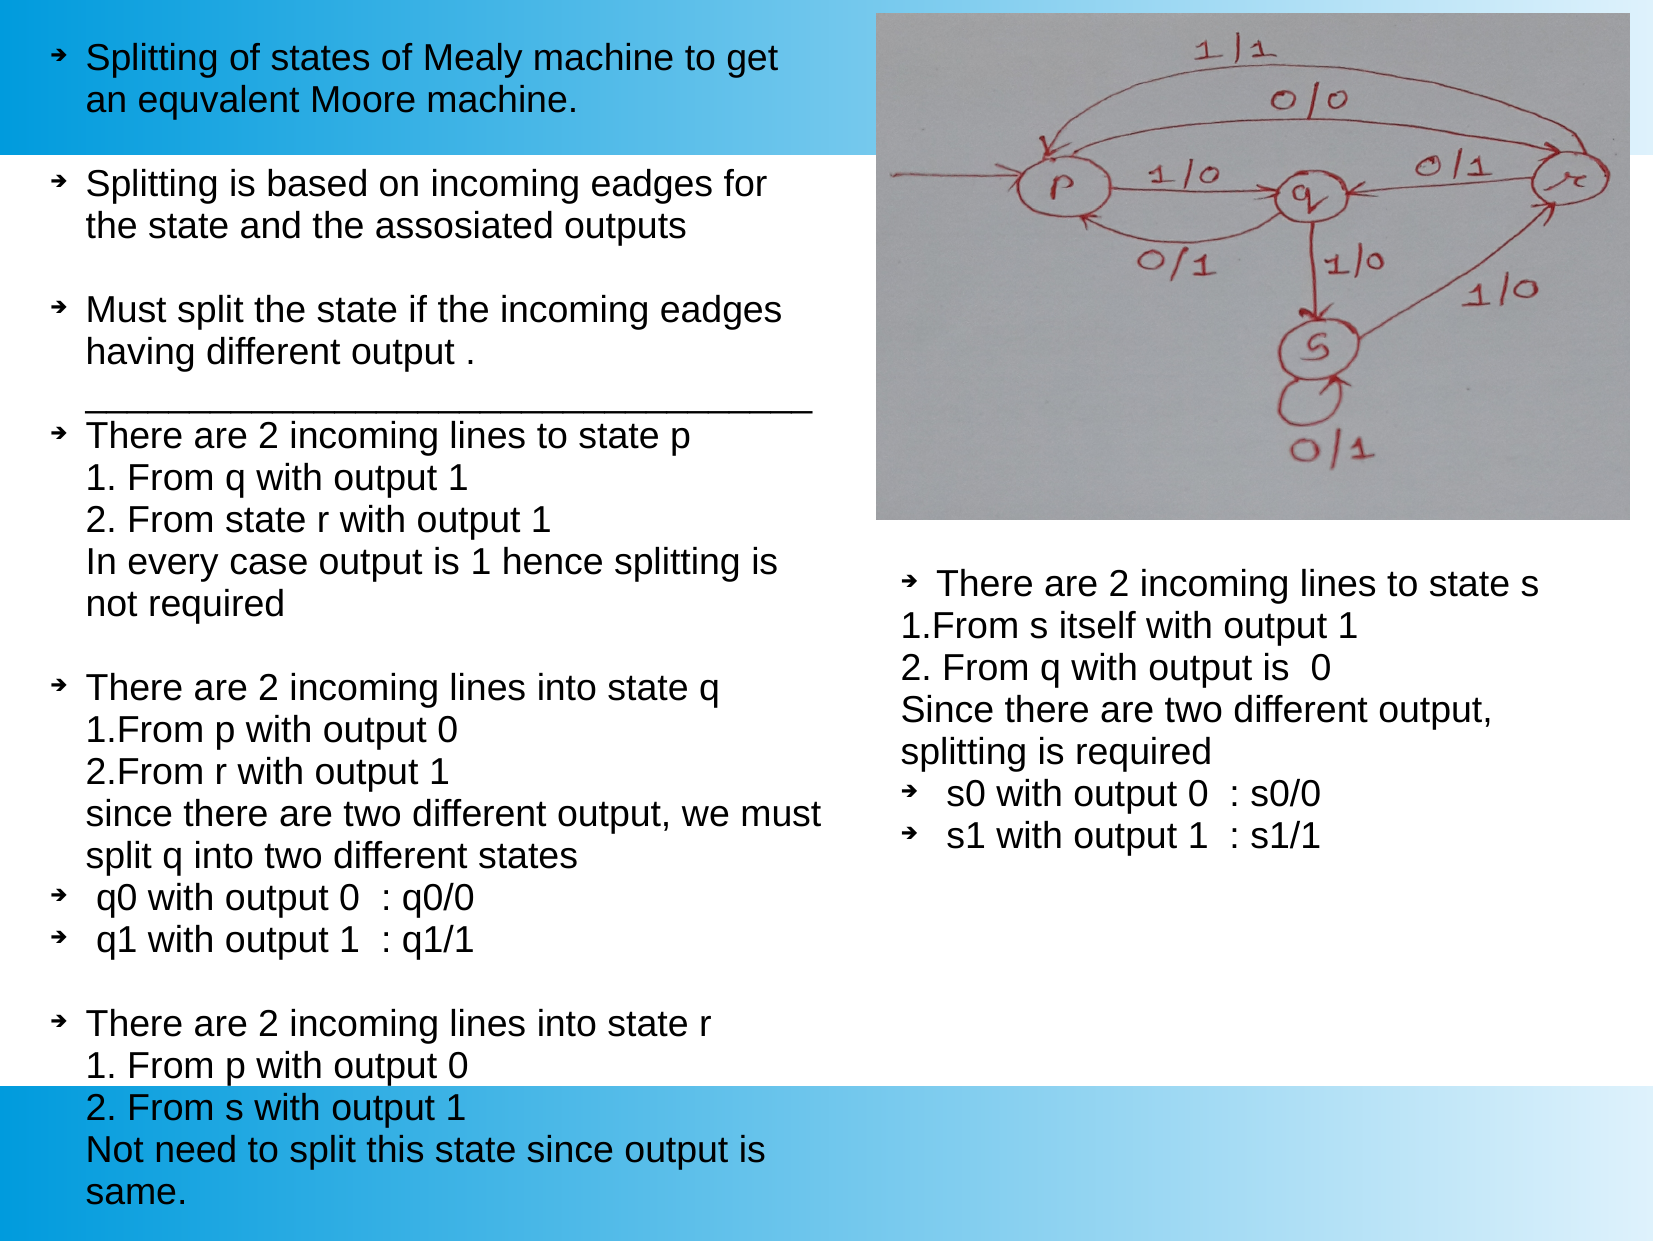

Splitting of states of Mealy machine to get an equvalent Moore machine.
Splitting is based on incoming eadges for the state and the assosiated outputs
Must split the state if the incoming eadges having different output .
___________________________________
There are 2 incoming lines to state p
1. From q with output 1
2. From state r with output 1
In every case output is 1 hence splitting is not required
There are 2 incoming lines into state q
1.From p with output 0
2.From r with output 1
since there are two different output, we must split q into two different states
 q0 with output 0 : q0/0
 q1 with output 1 : q1/1
There are 2 incoming lines into state r
1. From p with output 0
2. From s with output 1
Not need to split this state since output is same.
There are 2 incoming lines to state s
1.From s itself with output 1
2. From q with output is 0
Since there are two different output, splitting is required
 s0 with output 0 : s0/0
 s1 with output 1 : s1/1